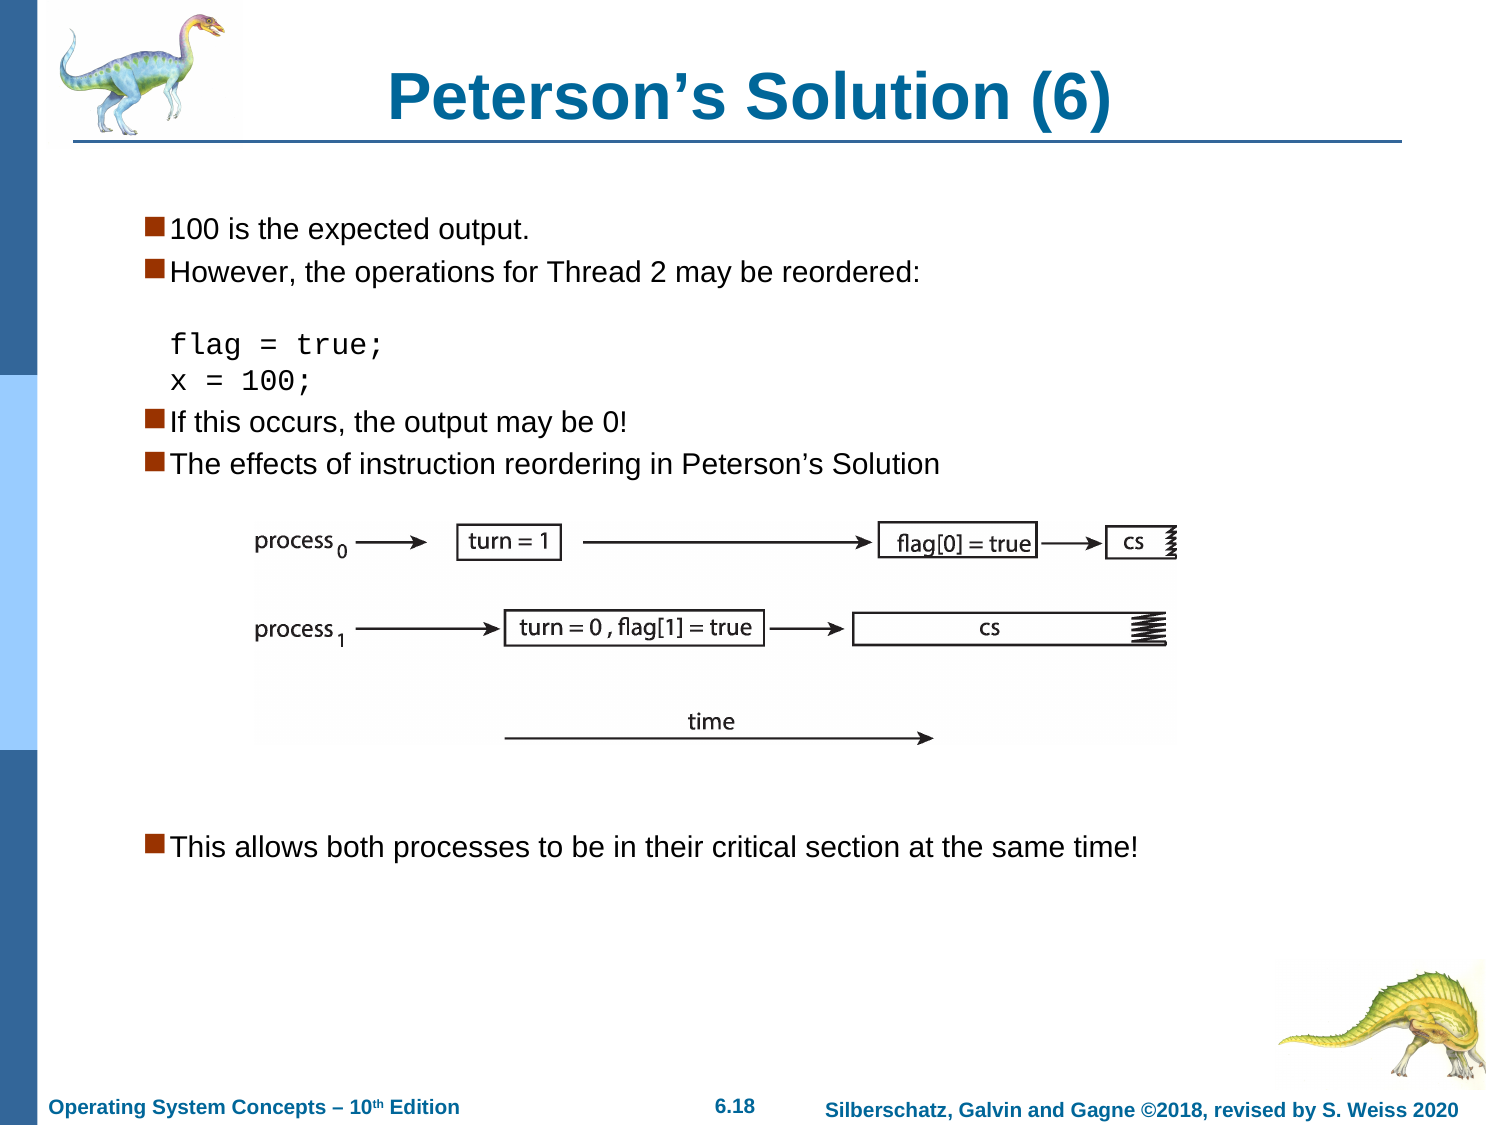

# Peterson’s Solution (6)
100 is the expected output.
However, the operations for Thread 2 may be reordered:
flag = true;
x = 100;
If this occurs, the output may be 0!
The effects of instruction reordering in Peterson’s Solution
This allows both processes to be in their critical section at the same time!